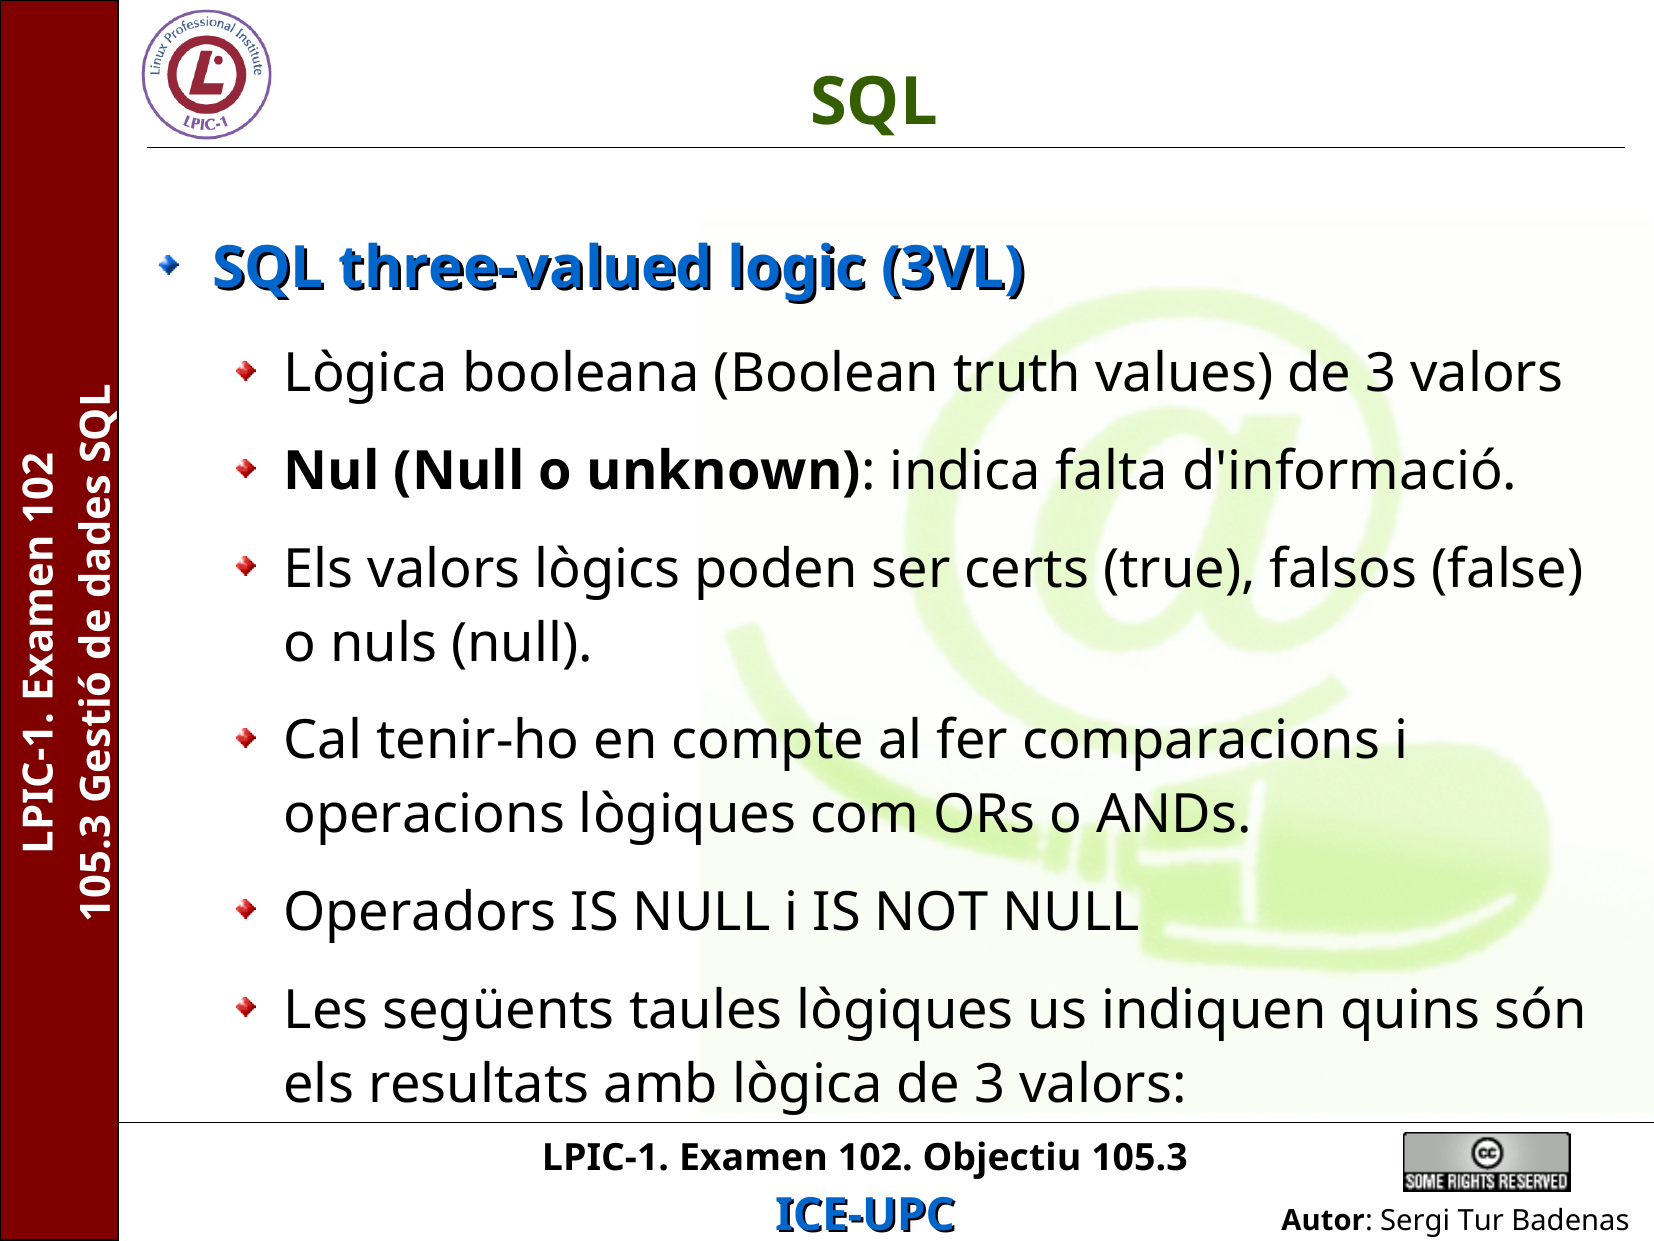

# SQL
SQL three-valued logic (3VL)
Lògica booleana (Boolean truth values) de 3 valors
Nul (Null o unknown): indica falta d'informació.
Els valors lògics poden ser certs (true), falsos (false) o nuls (null).
Cal tenir-ho en compte al fer comparacions i operacions lògiques com ORs o ANDs.
Operadors IS NULL i IS NOT NULL
Les següents taules lògiques us indiquen quins són els resultats amb lògica de 3 valors: